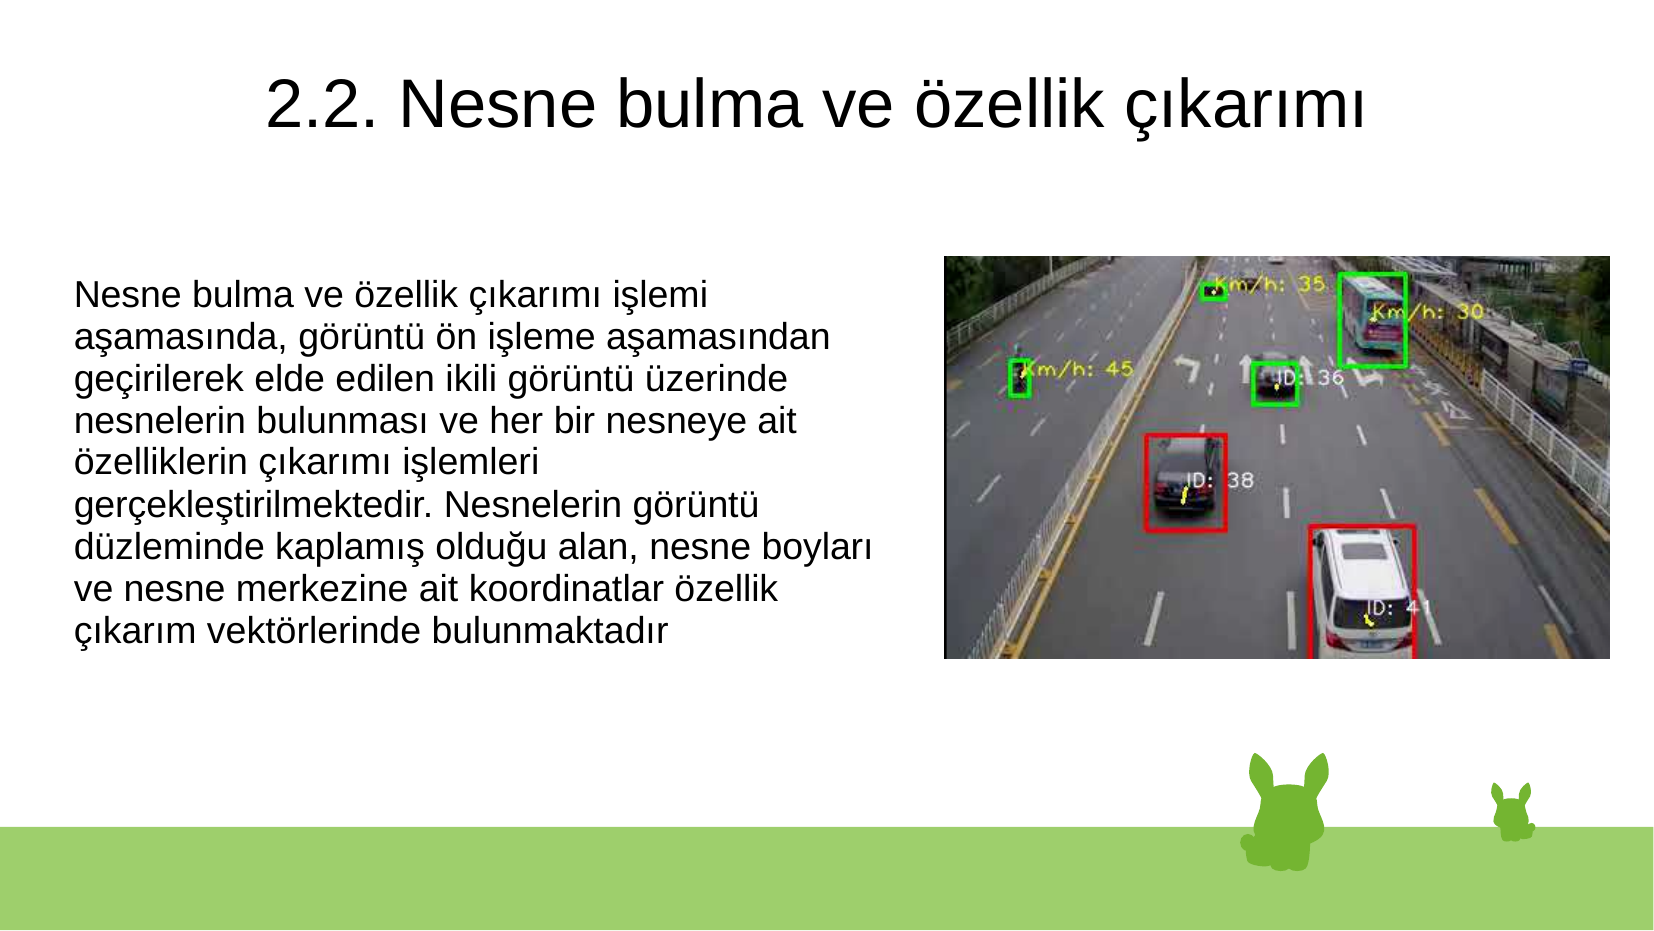

# 2.2. Nesne bulma ve özellik çıkarımı
Nesne bulma ve özellik çıkarımı işlemi
aşamasında, görüntü ön işleme aşamasından
geçirilerek elde edilen ikili görüntü üzerinde
nesnelerin bulunması ve her bir nesneye ait
özelliklerin çıkarımı işlemleri
gerçekleştirilmektedir. Nesnelerin görüntü
düzleminde kaplamış olduğu alan, nesne boyları
ve nesne merkezine ait koordinatlar özellik
çıkarım vektörlerinde bulunmaktadır